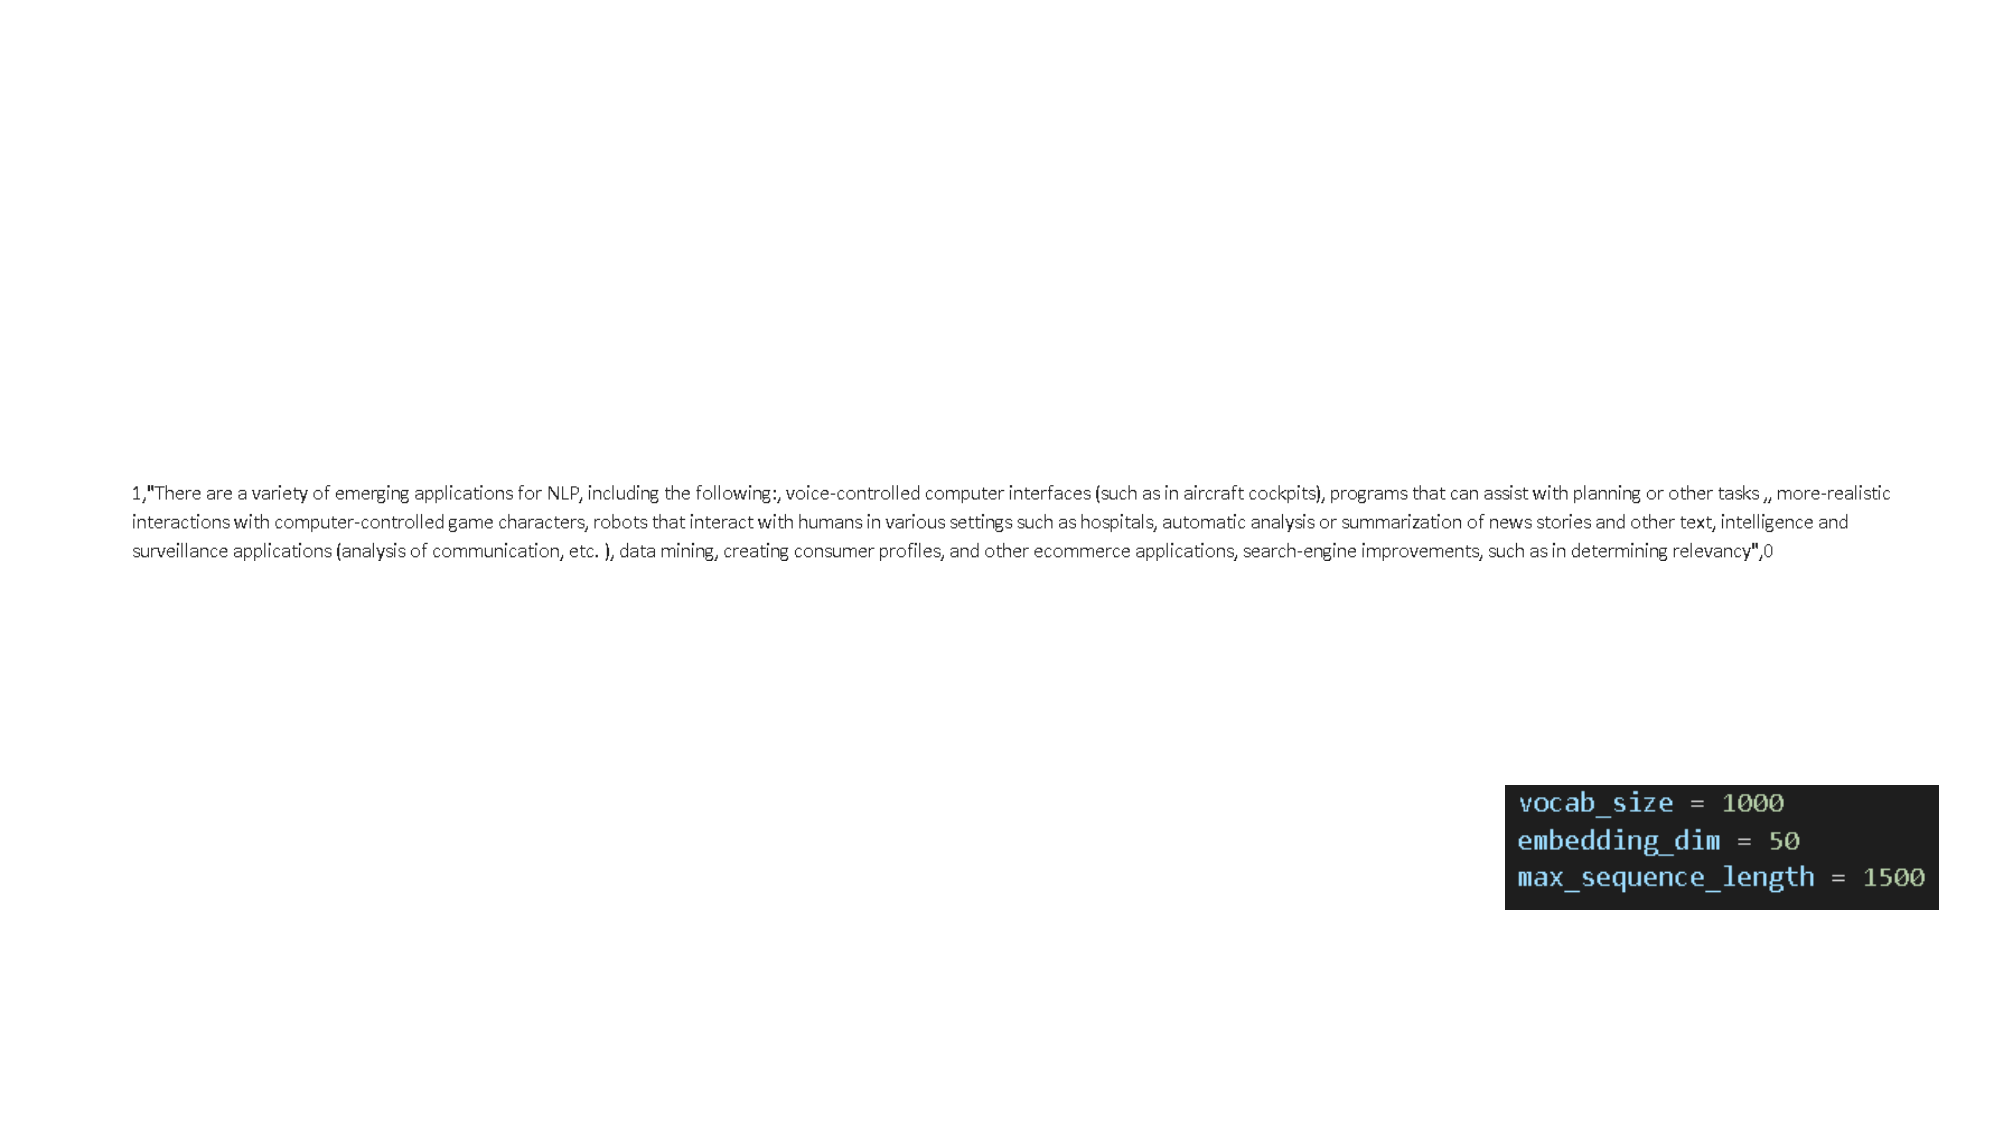

Configuration du Machine Learning
Dataset Utilisé
Paramètres Utilisés
Le dataset utilisé dans notre projet provient de Kaggle et se compose d'une variété de textes générés, provenant aussi bien d'intelligences artificielles que d'êtres humains.
Il comprend 1000 textes en anglais, chaque entrée étant structurée avec un identifiant, un texte associé, et un entier indiquant si le texte a été généré par un être humain (0) ou par une intelligence artificielle (1).
Voici un exemple d’une donnée:
Nous avons configuré notre modèle en utilisant les paramètres suivants :
Taille du Vocabulaire (vocab_size): 1000 - Limitant le modèle aux 1000 mots les plus fréquents pour se concentrer sur les termes les plus pertinents.
Dimension de l'Espace d'Embedding (embedding_dim): 50 - Définissant la représentation vectorielle de chaque mot dans notre vocabulaire.
Longueur Maximale d'une Séquence (max_sequence_length): 1500 - Fixant la limite de mots examinés par le modèle pour chaque article.